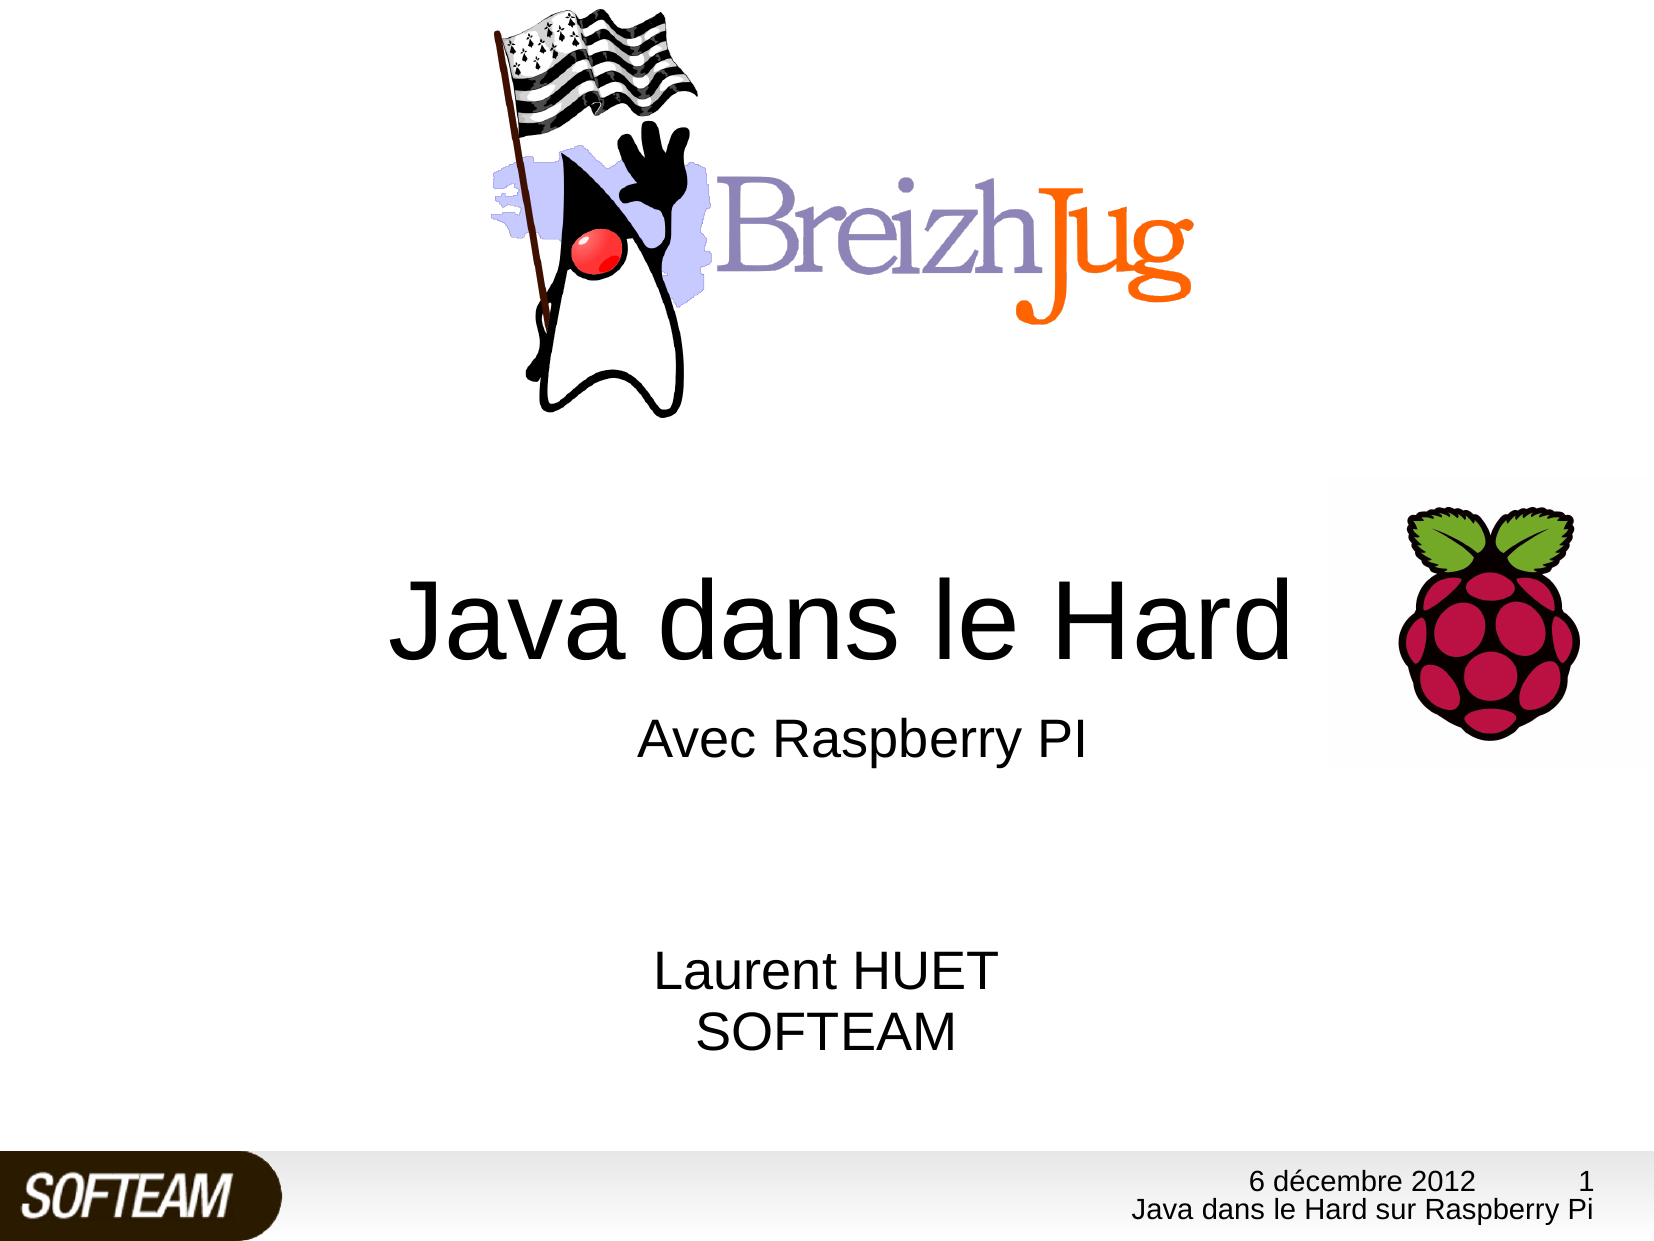

# Java dans le Hard
Avec Raspberry PI
Laurent HUET
SOFTEAM
14 septembre 2012
1
Beaglebone - JugSummerCamp 2012